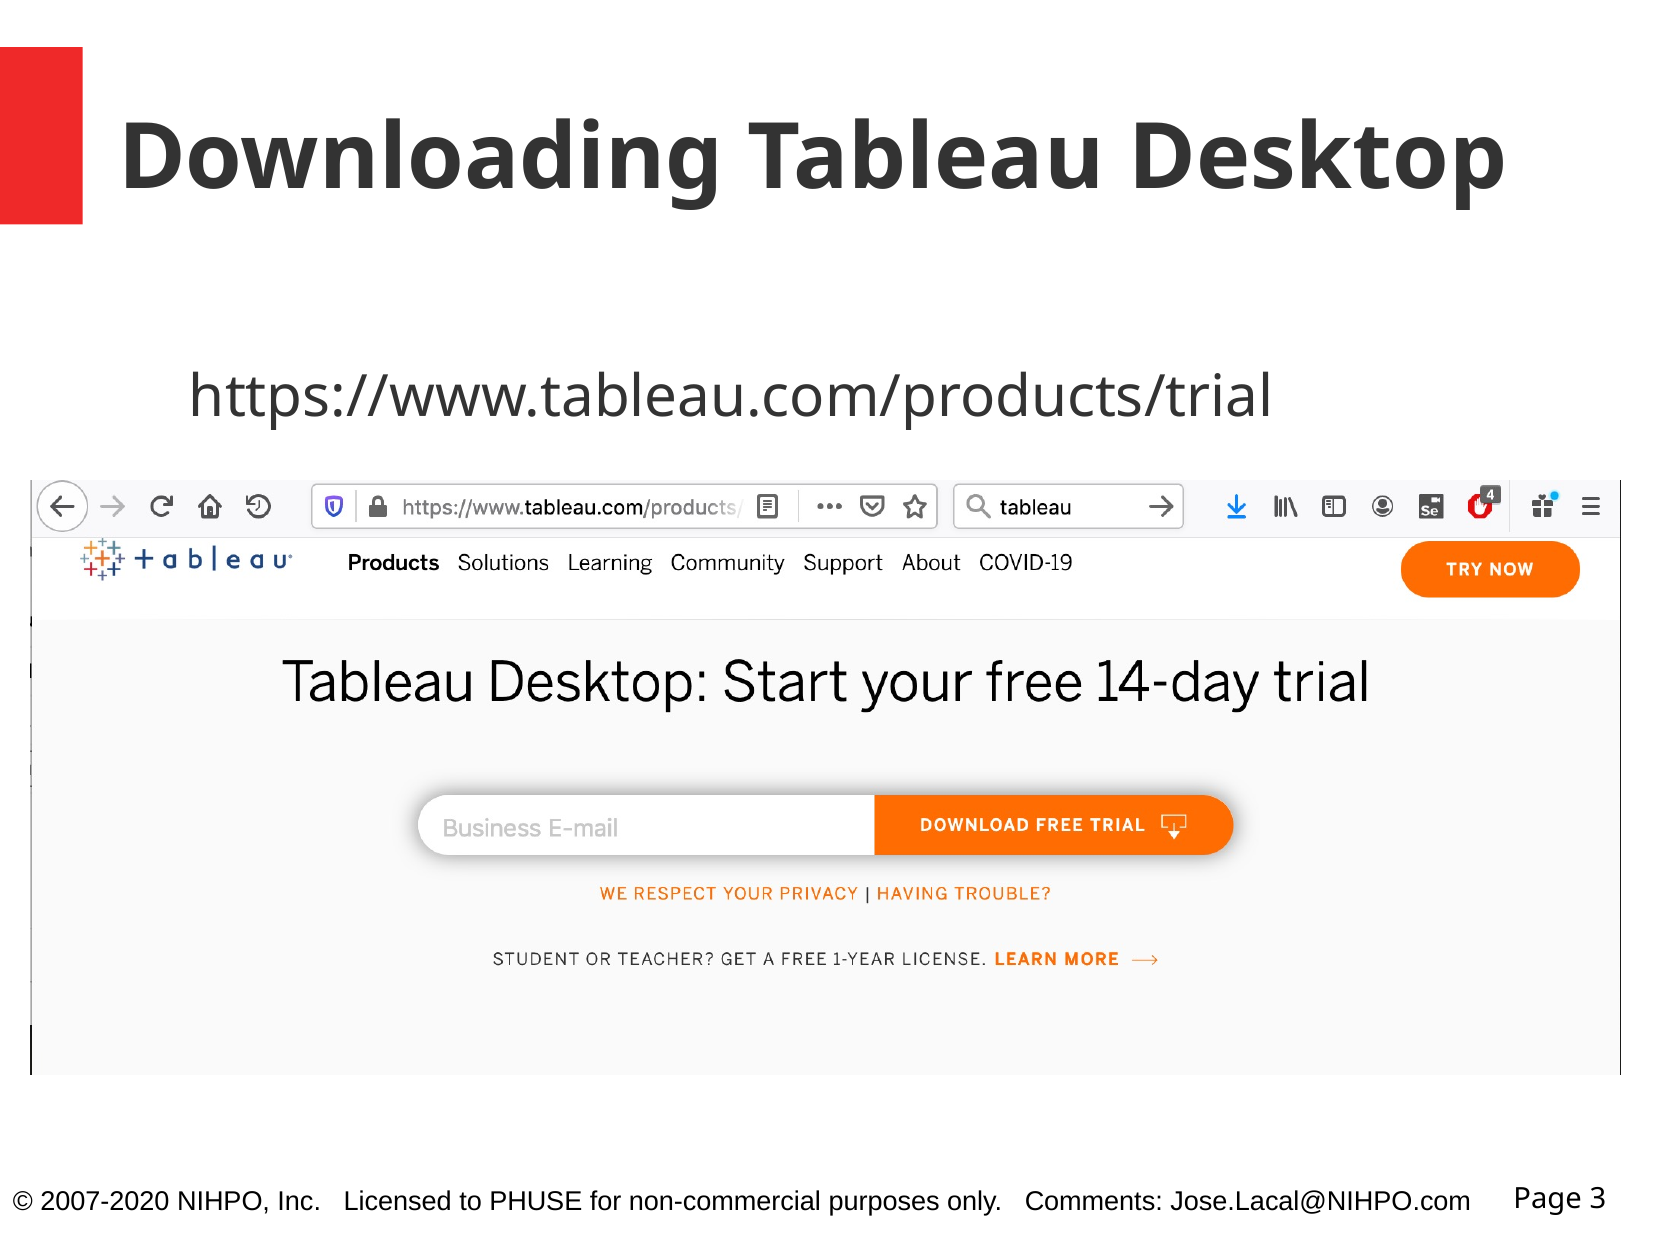

# Downloading Tableau Desktop
https://www.tableau.com/products/trial
3
© 2007-2020 NIHPO, Inc. Licensed to PHUSE for non-commercial purposes only. Comments: Jose.Lacal@NIHPO.com